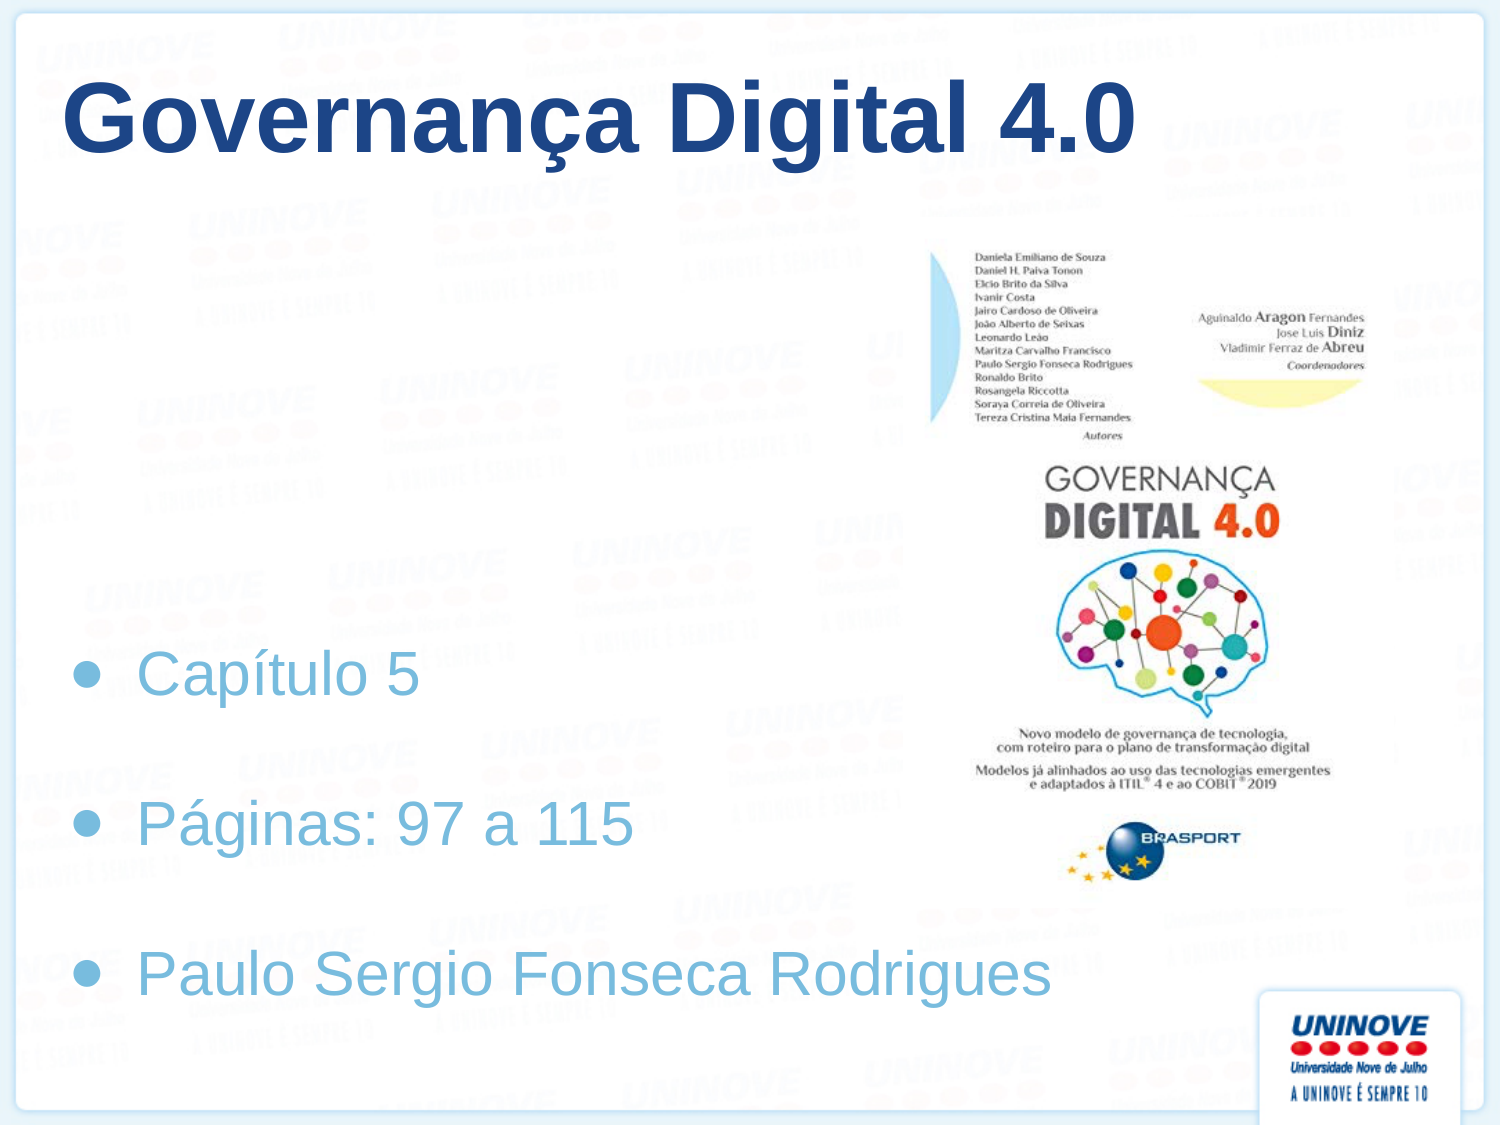

# Governança Digital 4.0
Capítulo 5
Páginas: 97 a 115
Paulo Sergio Fonseca Rodrigues